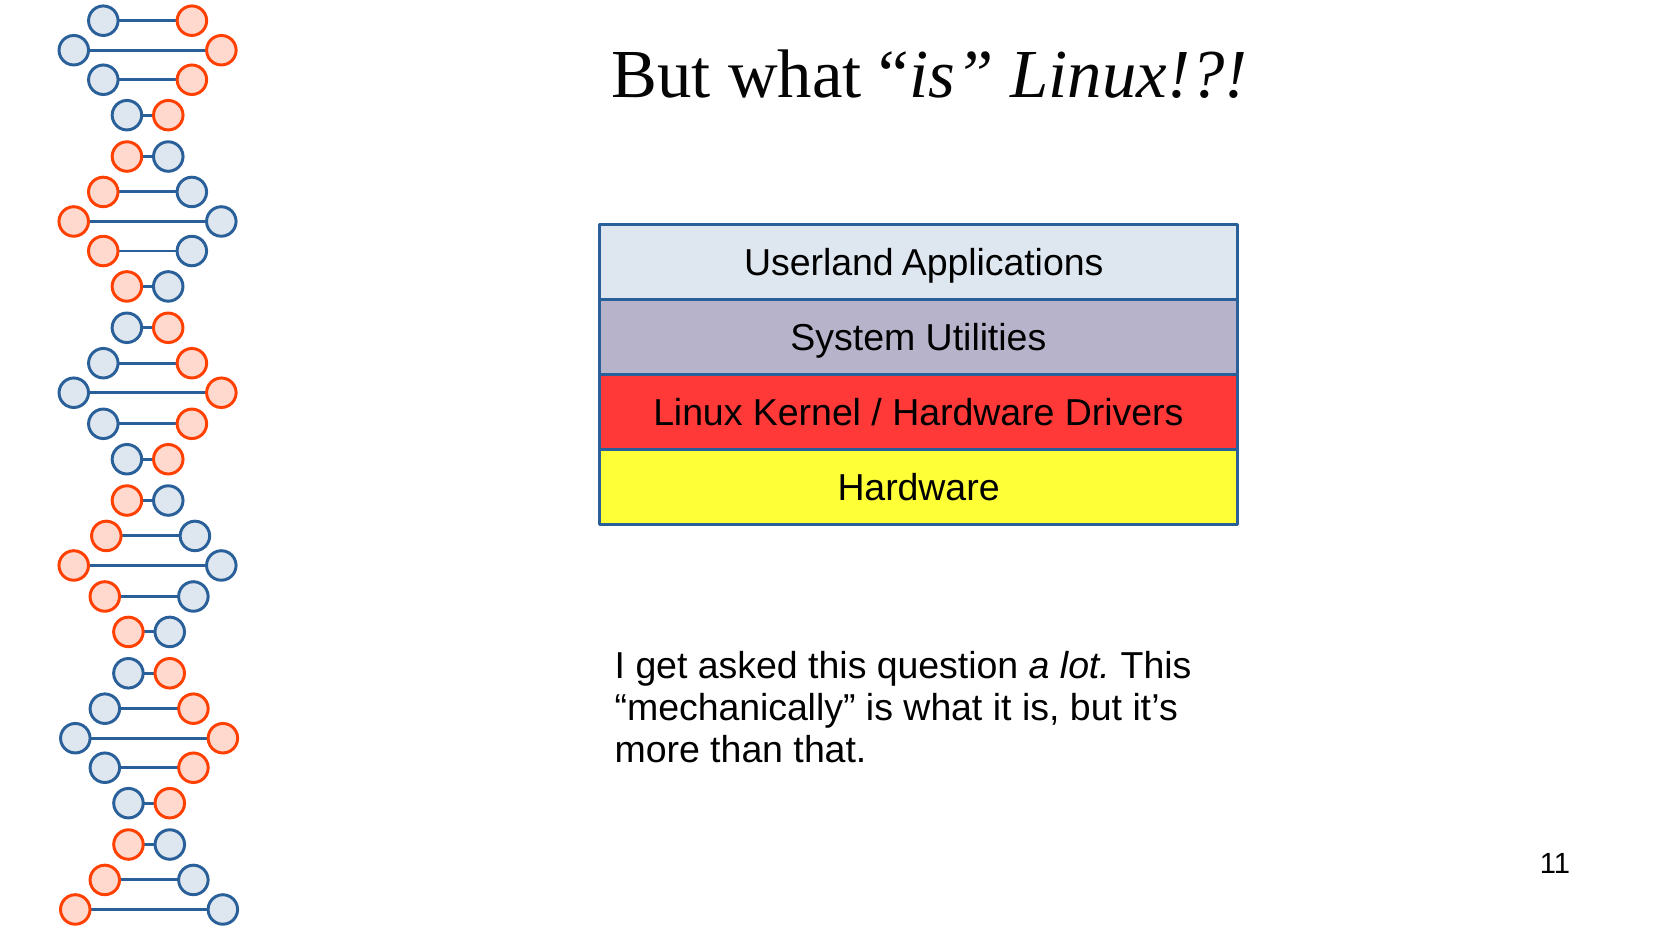

# But what “is” Linux!?!
 Userland Applications
System Utilities
Linux Kernel / Hardware Drivers
Hardware
I get asked this question a lot. This “mechanically” is what it is, but it’s more than that.
11